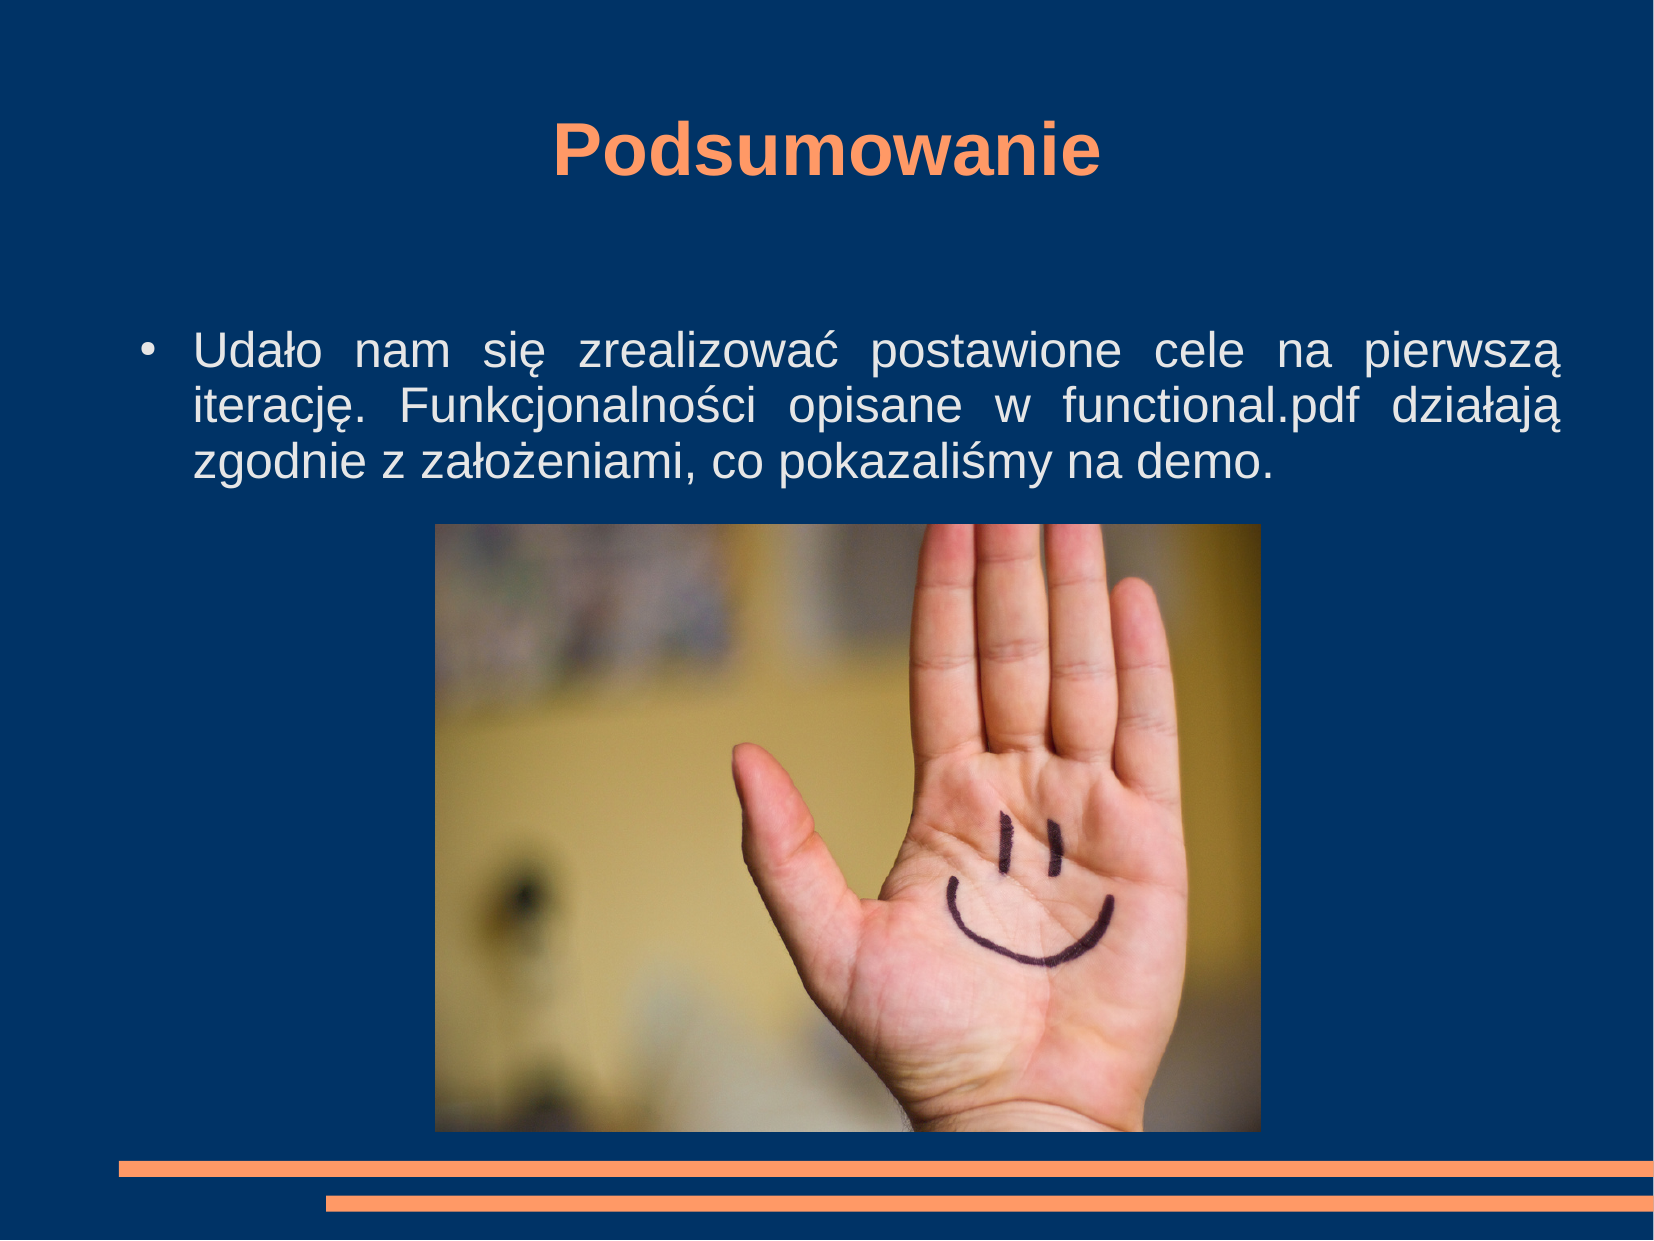

# Podsumowanie
Udało nam się zrealizować postawione cele na pierwszą iterację. Funkcjonalności opisane w functional.pdf działają zgodnie z założeniami, co pokazaliśmy na demo.